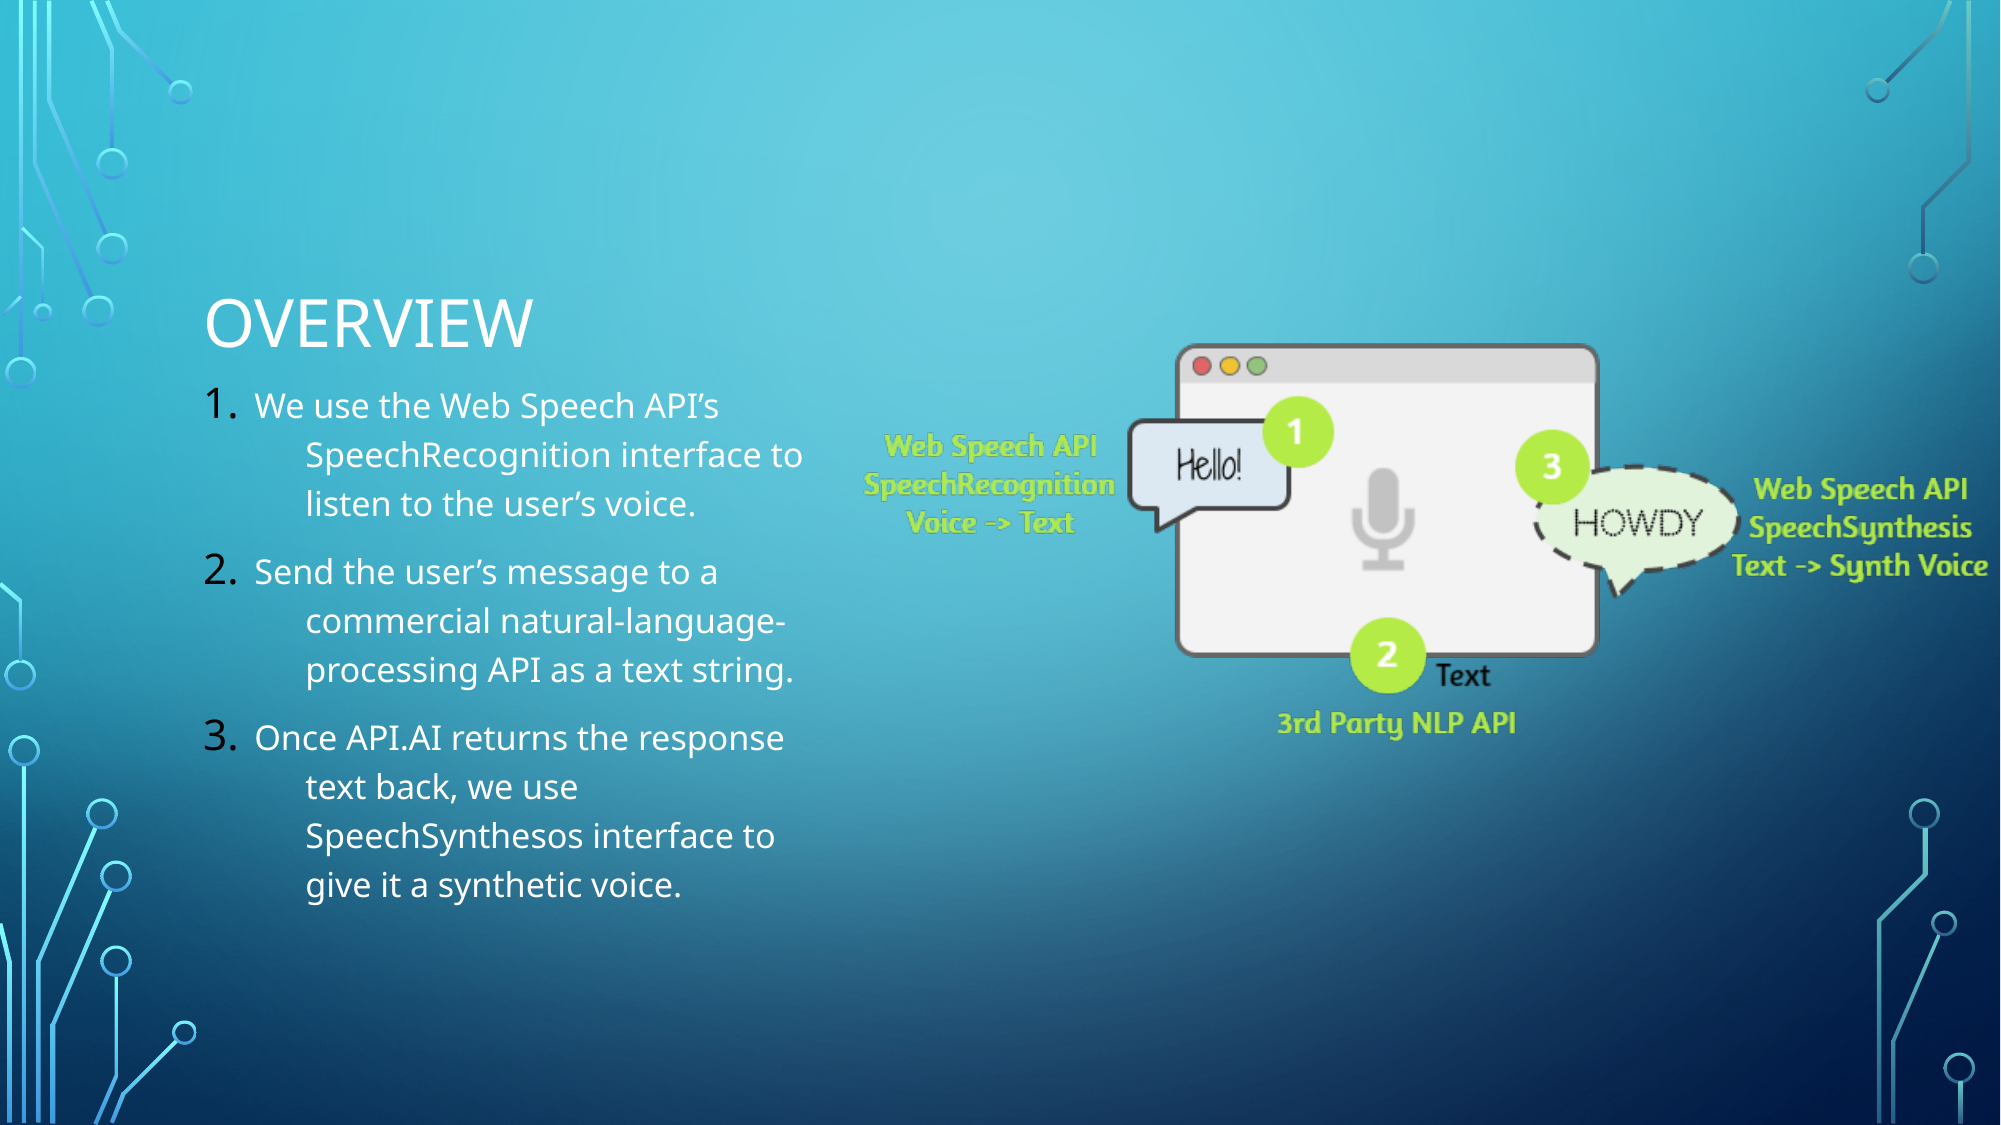

# Overview
We use the Web Speech API’s SpeechRecognition interface to listen to the user’s voice.
Send the user’s message to a commercial natural-language-processing API as a text string.
Once API.AI returns the response text back, we use SpeechSynthesos interface to give it a synthetic voice.